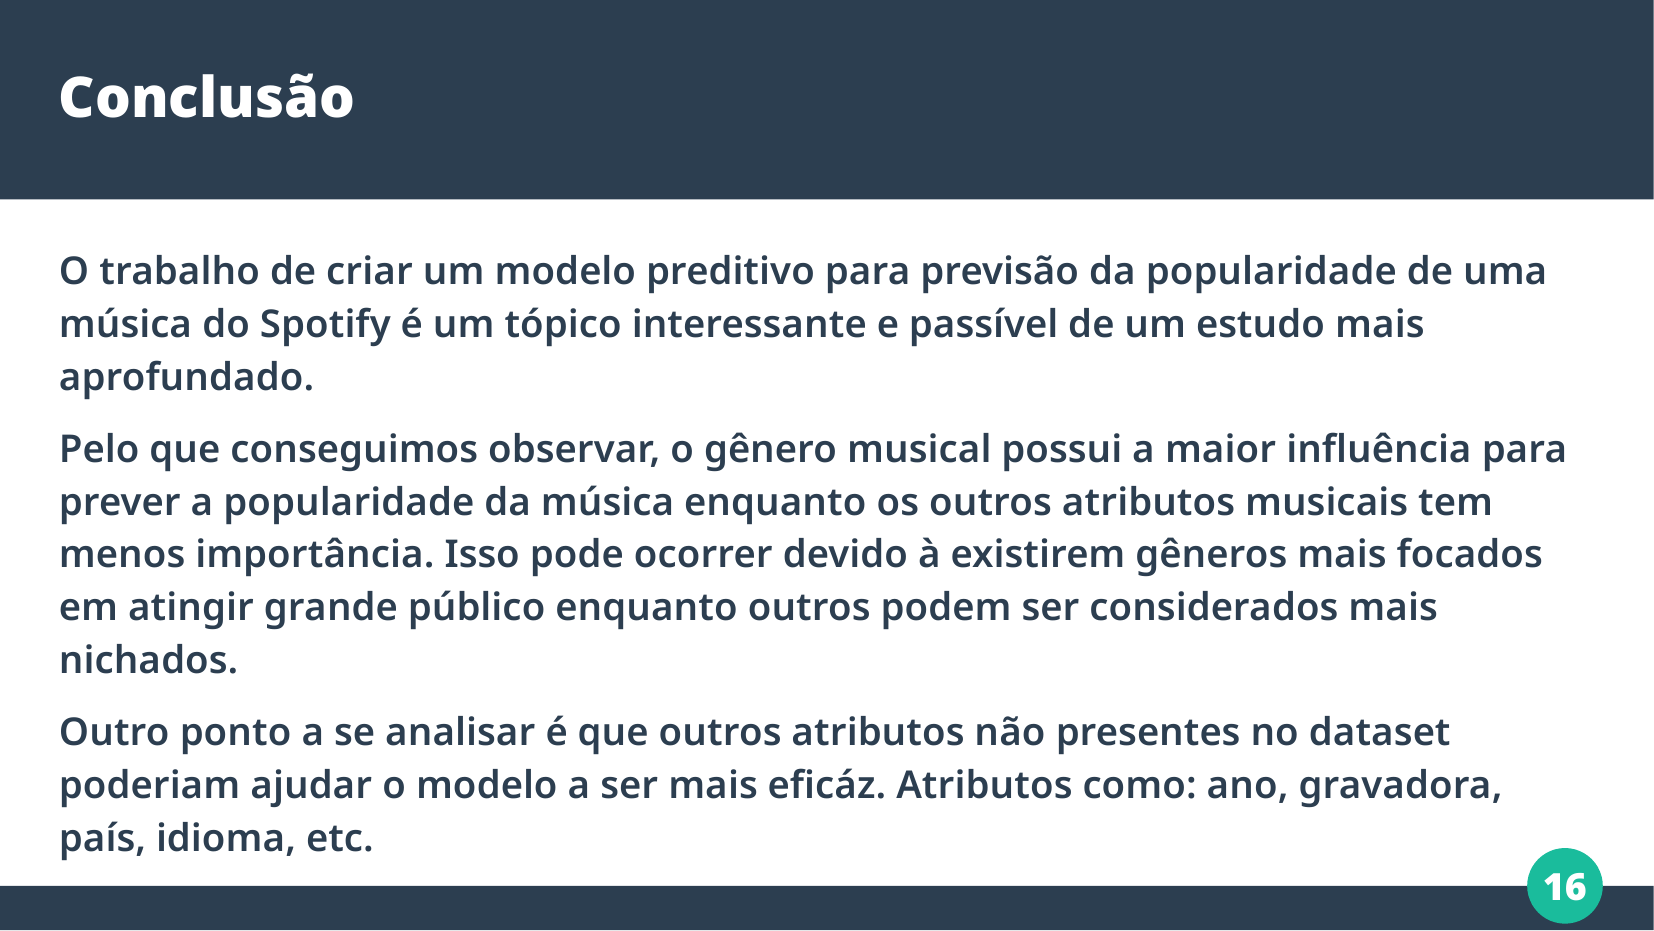

# Conclusão
O trabalho de criar um modelo preditivo para previsão da popularidade de uma música do Spotify é um tópico interessante e passível de um estudo mais aprofundado.
Pelo que conseguimos observar, o gênero musical possui a maior influência para prever a popularidade da música enquanto os outros atributos musicais tem menos importância. Isso pode ocorrer devido à existirem gêneros mais focados em atingir grande público enquanto outros podem ser considerados mais nichados.
Outro ponto a se analisar é que outros atributos não presentes no dataset poderiam ajudar o modelo a ser mais eficáz. Atributos como: ano, gravadora, país, idioma, etc.